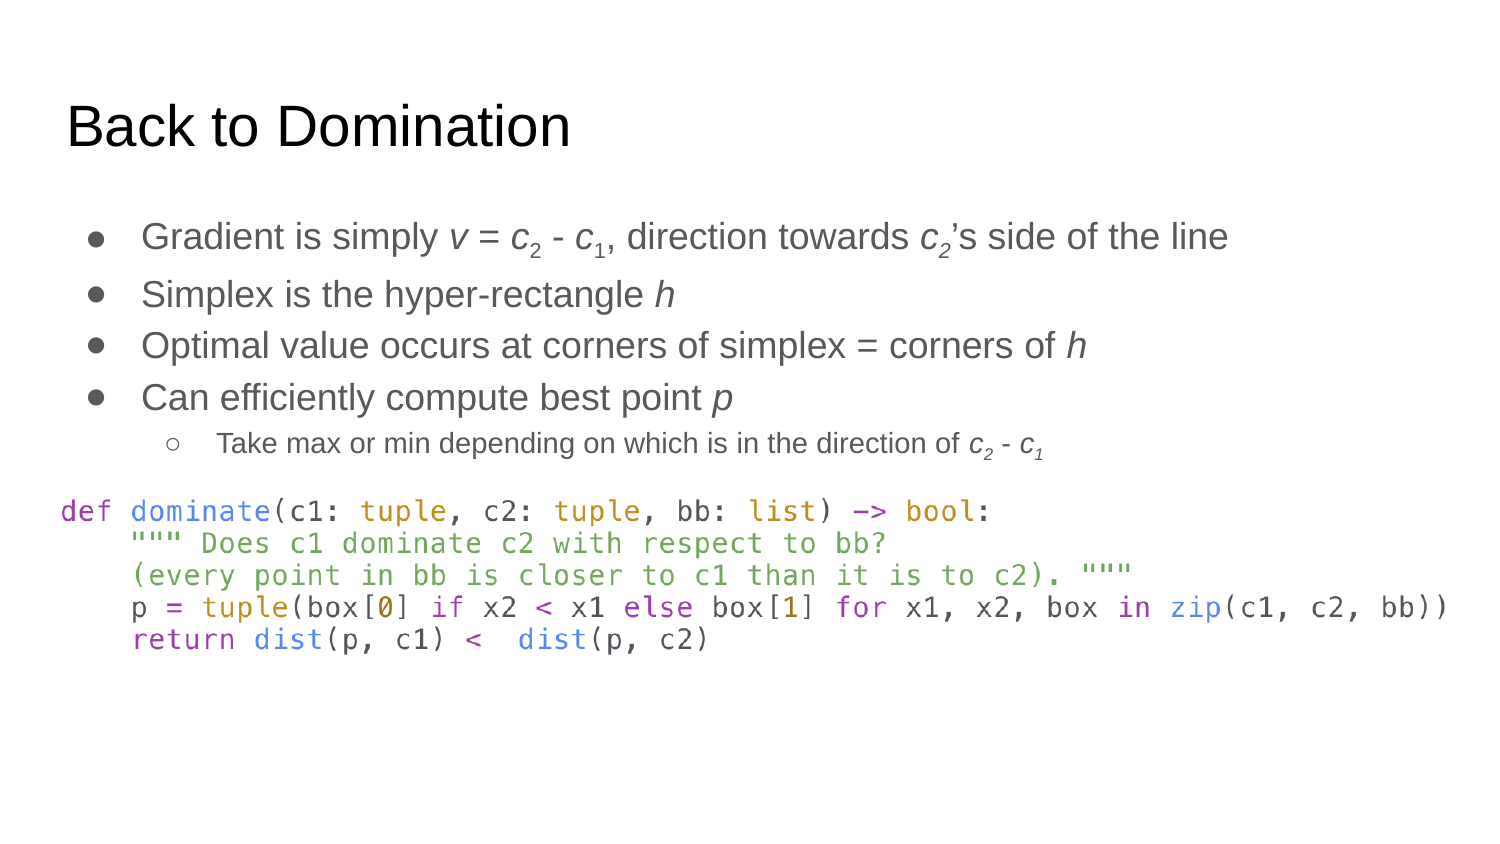

# Back to Domination
Gradient is simply v = c2 - c1, direction towards c2’s side of the line
Simplex is the hyper-rectangle h
Optimal value occurs at corners of simplex = corners of h
Can efficiently compute best point p
Take max or min depending on which is in the direction of c2 - c1